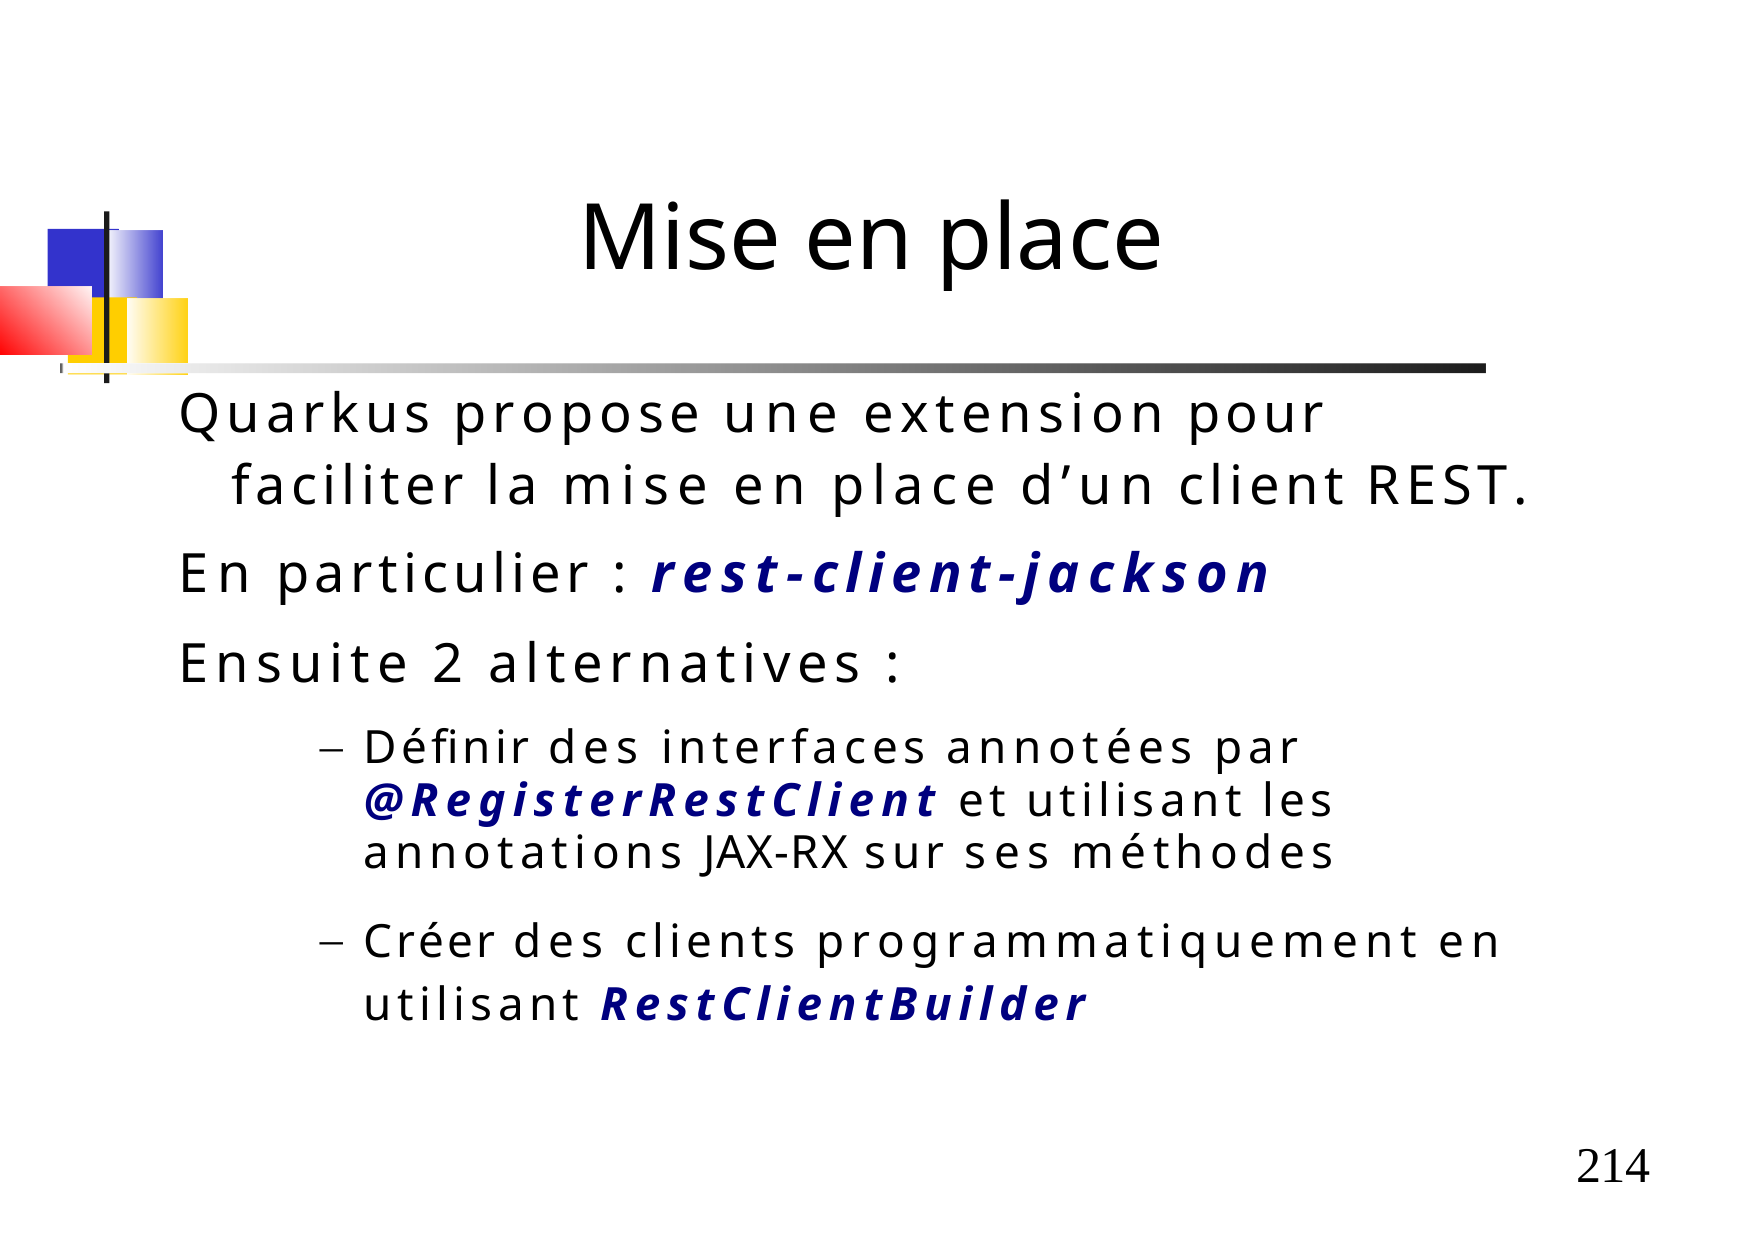

# Mise en place
Quarkus propose une extension pour faciliter la mise en place d’un client REST.
En particulier : rest-client-jackson
Ensuite 2 alternatives :
Définir des interfaces annotées par 	@RegisterRestClient et utilisant les annotations JAX-RX sur ses méthodes
Créer des clients programmatiquement en utilisant RestClientBuilder
214